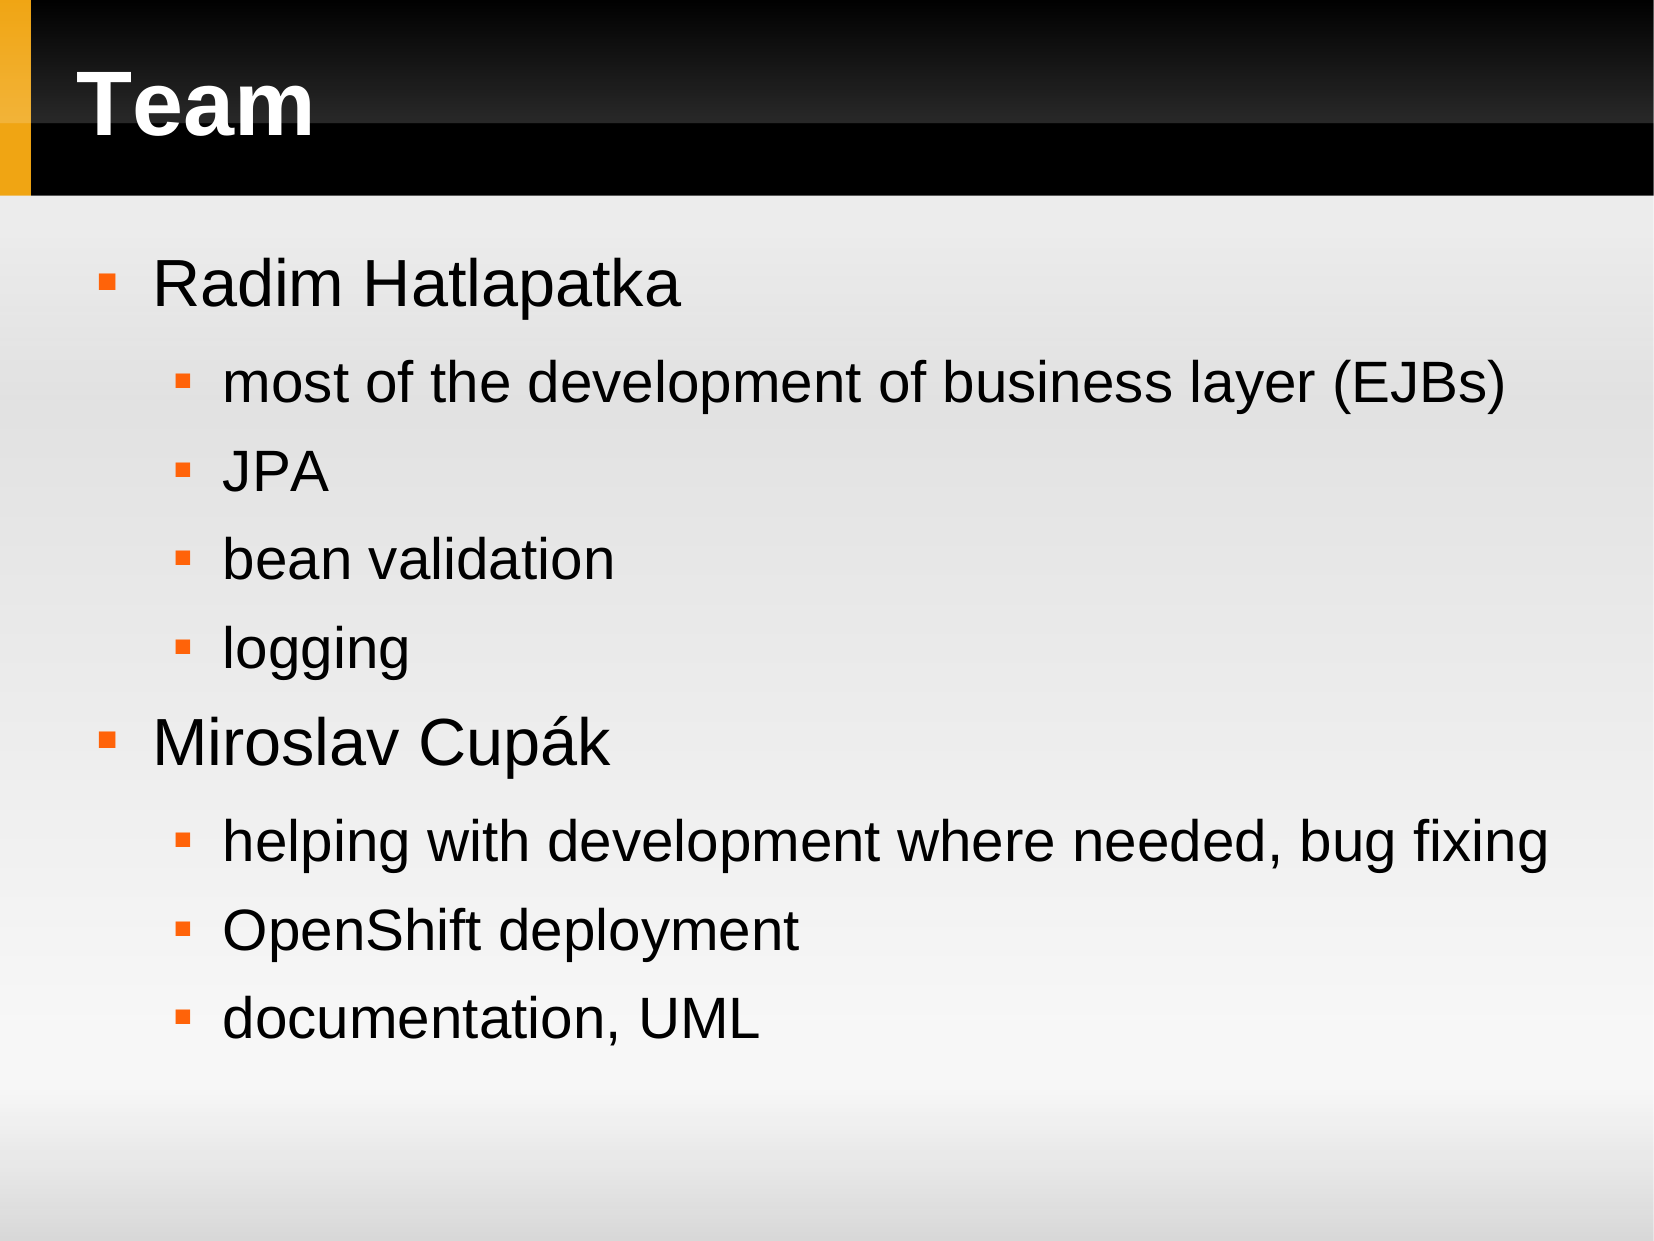

# Team
Radim Hatlapatka
most of the development of business layer (EJBs)
JPA
bean validation
logging
Miroslav Cupák
helping with development where needed, bug fixing
OpenShift deployment
documentation, UML